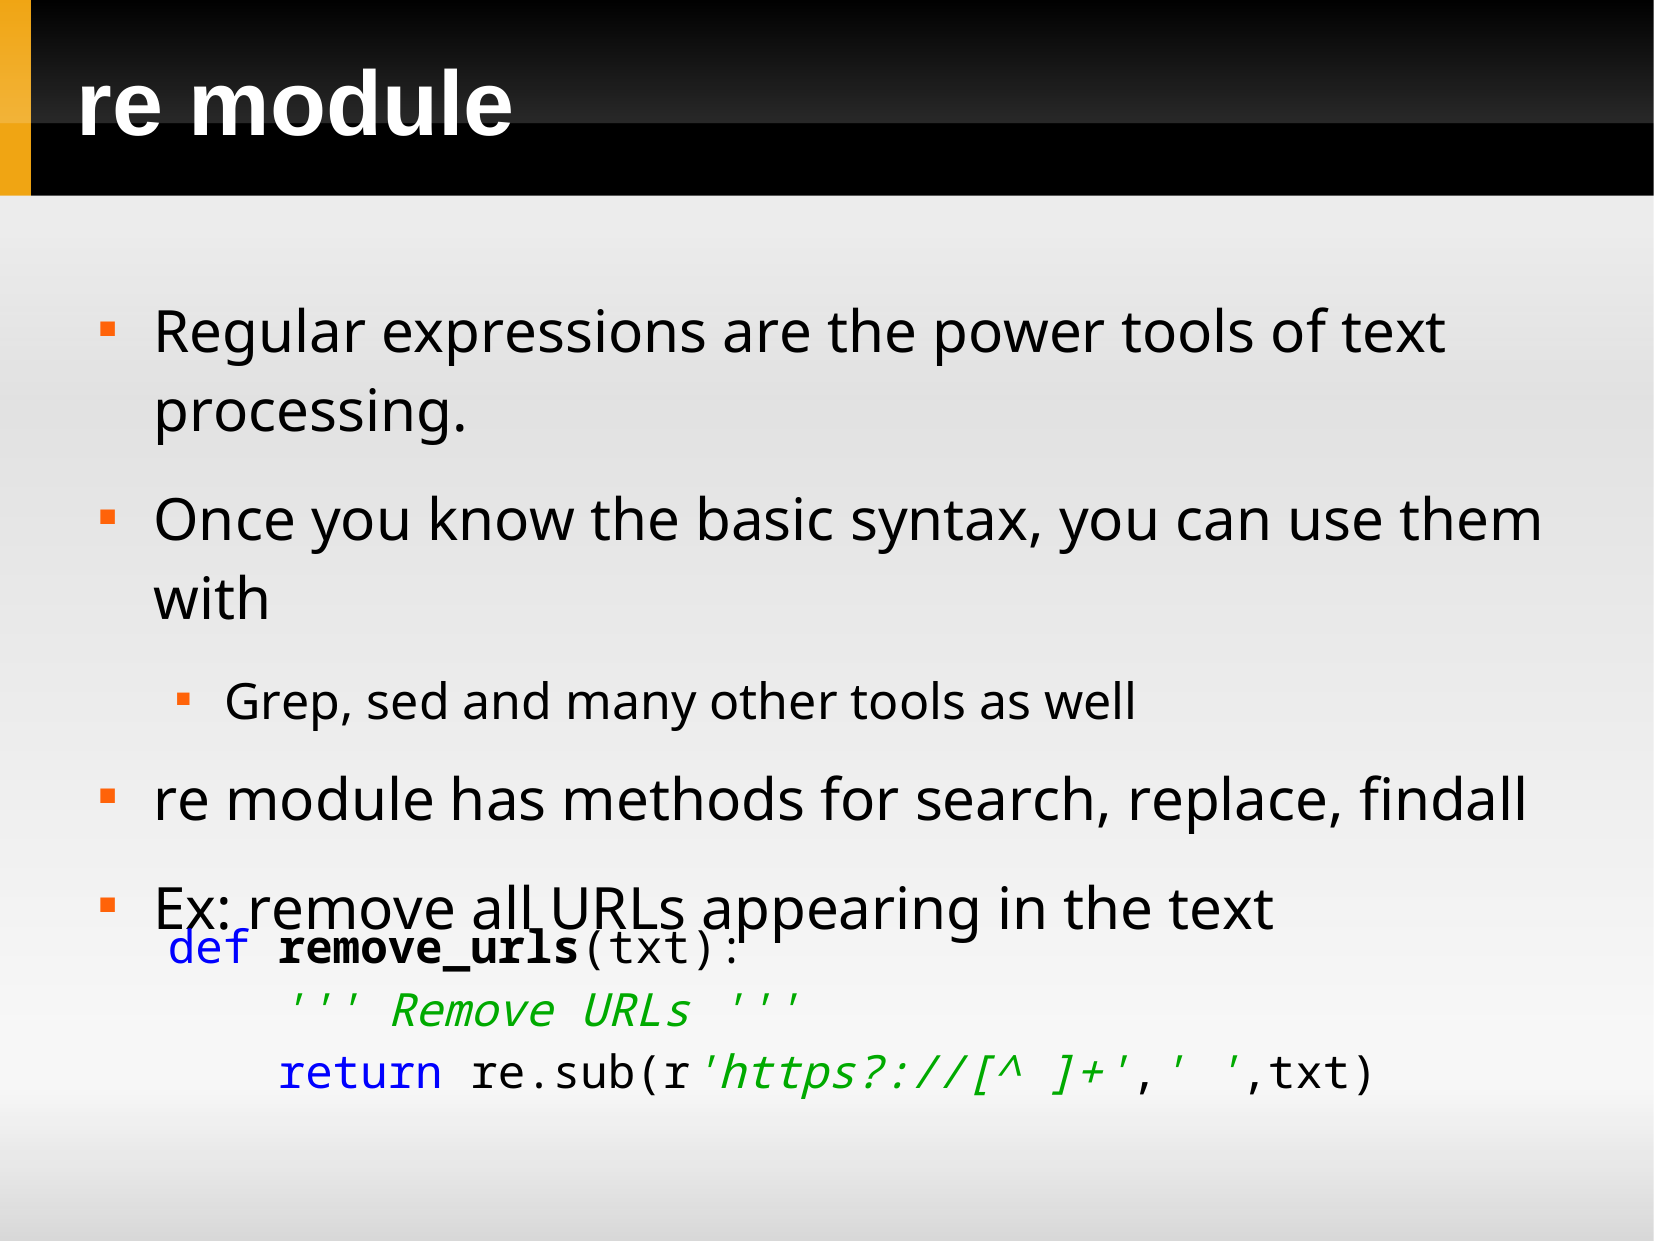

# re module
Regular expressions are the power tools of text processing.
Once you know the basic syntax, you can use them with
Grep, sed and many other tools as well
re module has methods for search, replace, findall
Ex: remove all URLs appearing in the text
def remove_urls(txt):
 ''' Remove URLs '''
 return re.sub(r'https?://[^ ]+',' ',txt)